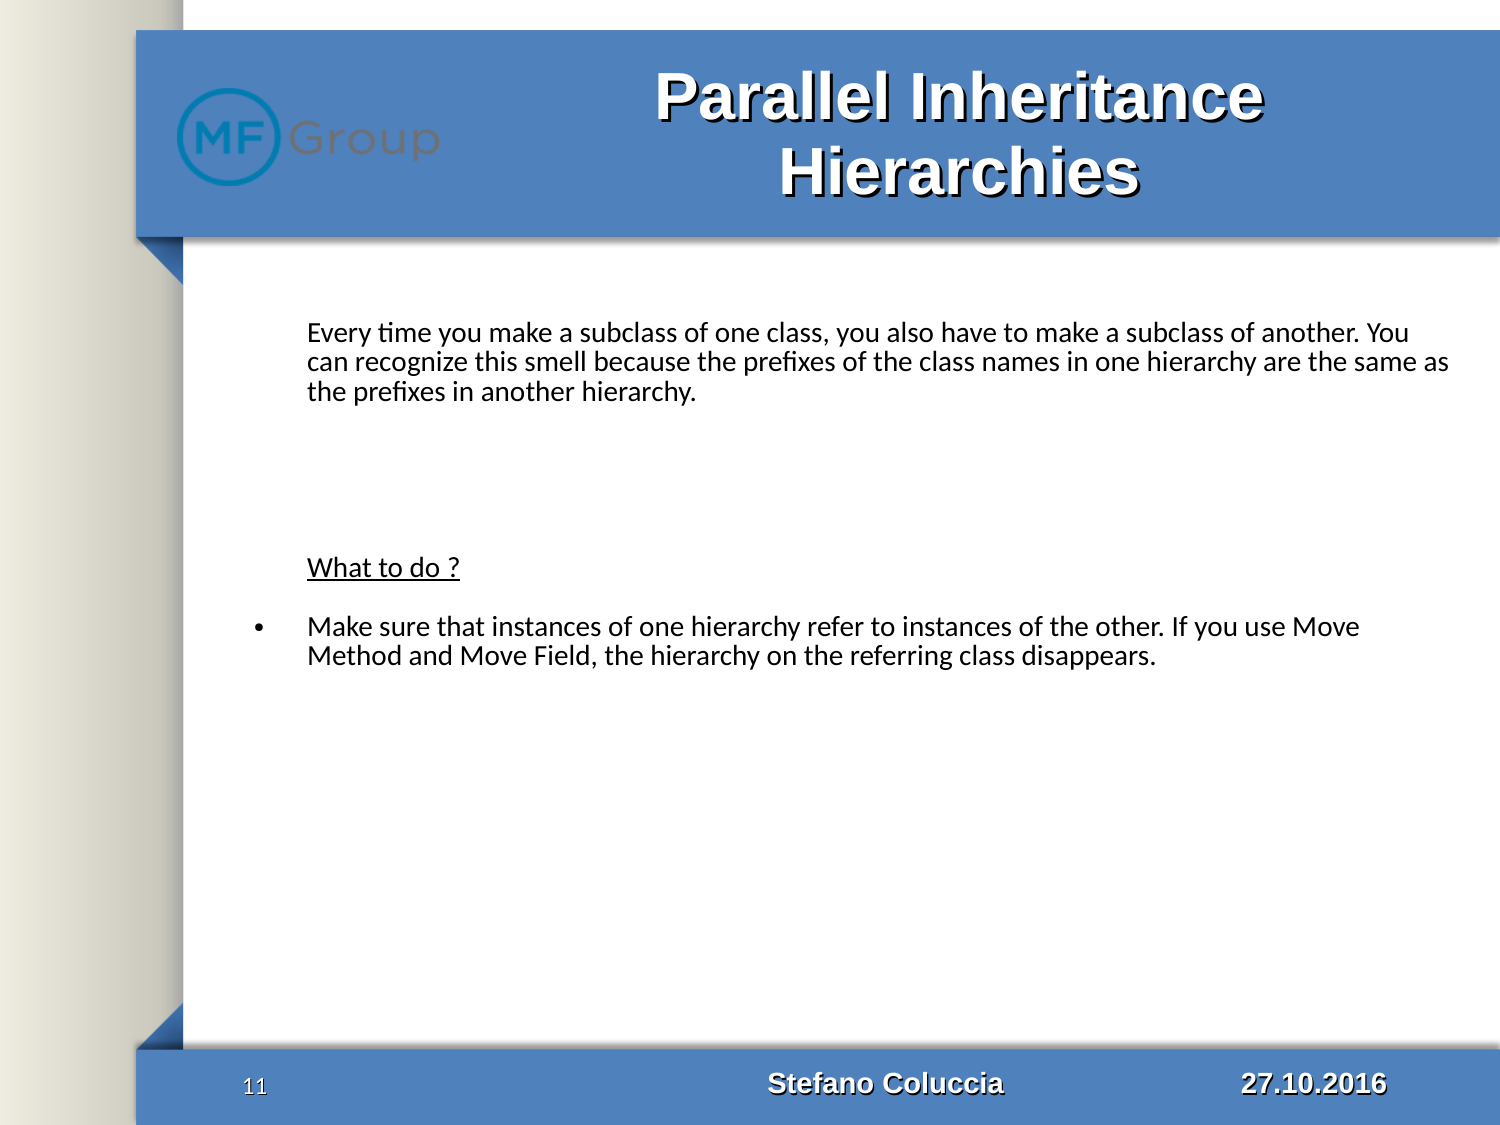

# Parallel Inheritance Hierarchies
Every time you make a subclass of one class, you also have to make a subclass of another. You can recognize this smell because the prefixes of the class names in one hierarchy are the same as the prefixes in another hierarchy.
What to do ?
Make sure that instances of one hierarchy refer to instances of the other. If you use Move Method and Move Field, the hierarchy on the referring class disappears.
11
Stefano Coluccia
27.10.2016